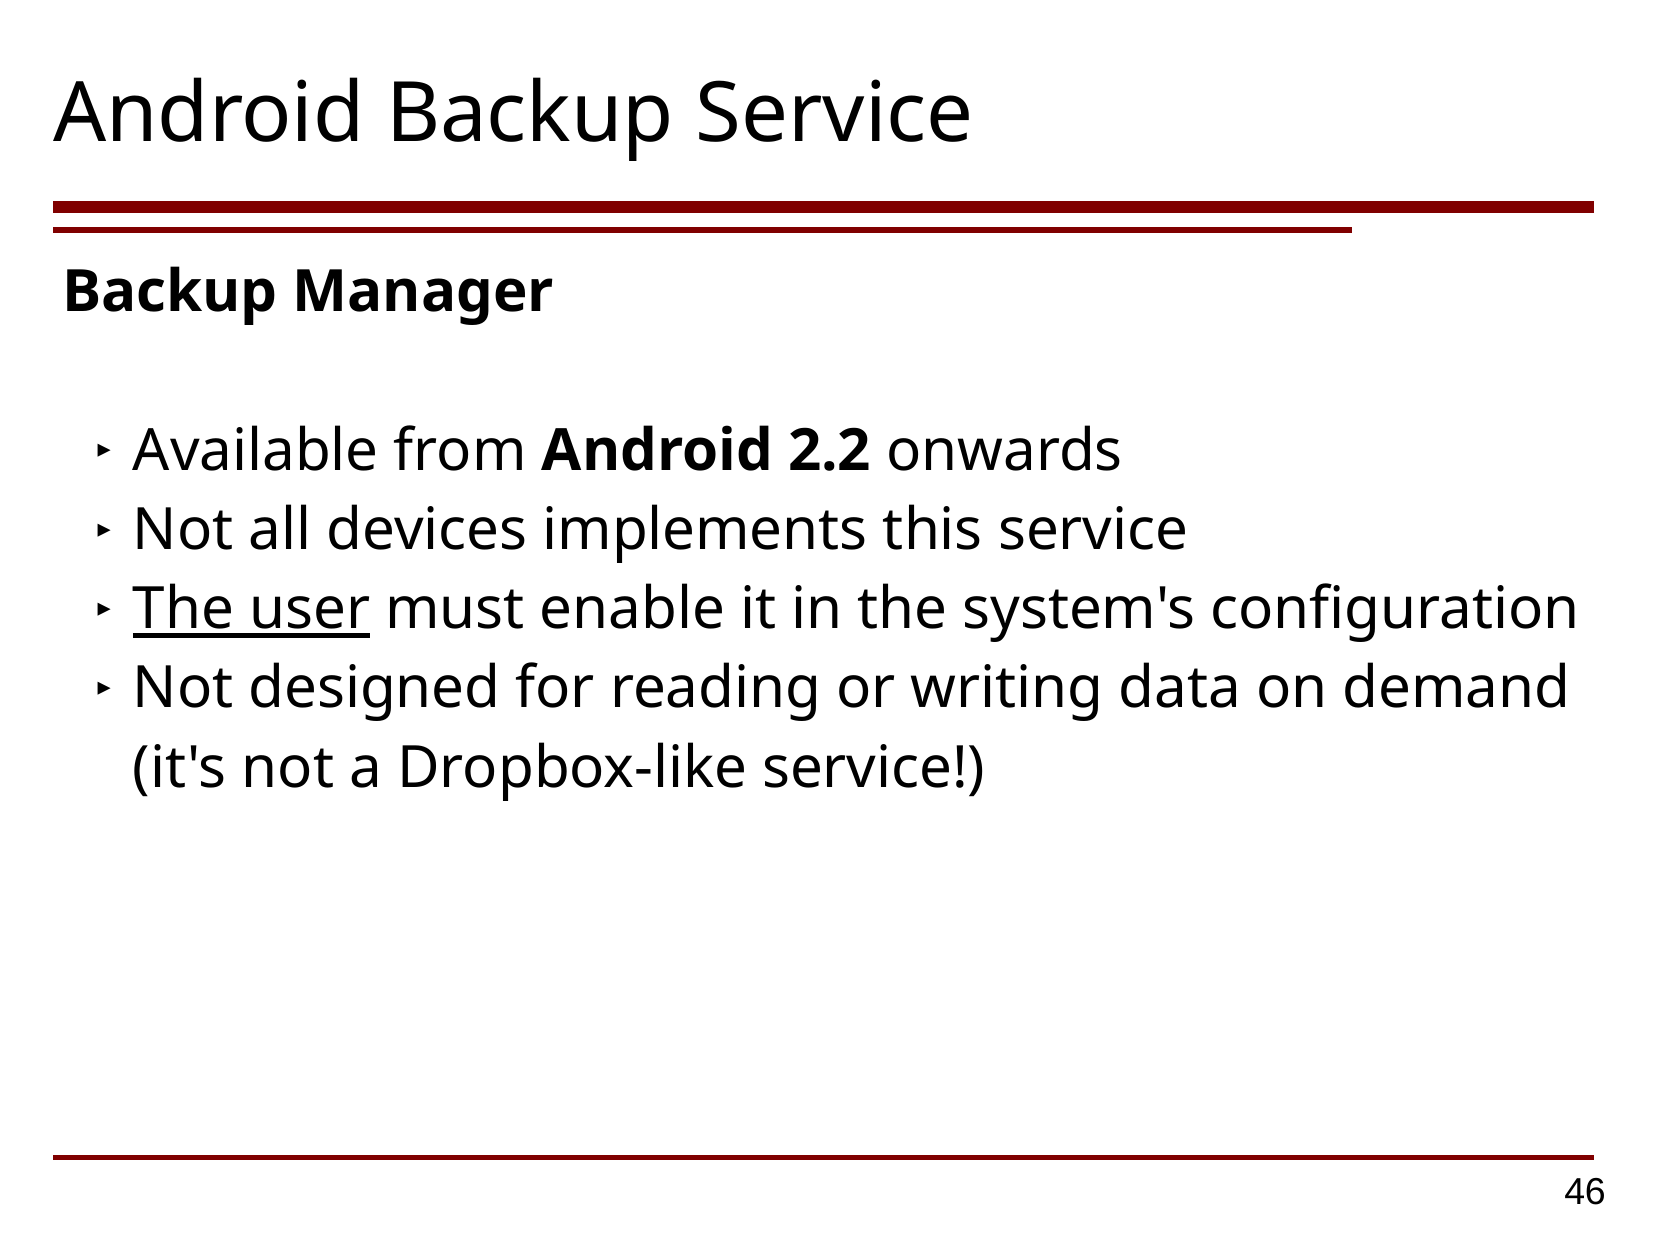

# Android Backup Service
Backup Manager
Available from Android 2.2 onwards
Not all devices implements this service
The user must enable it in the system's configuration
Not designed for reading or writing data on demand (it's not a Dropbox-like service!)